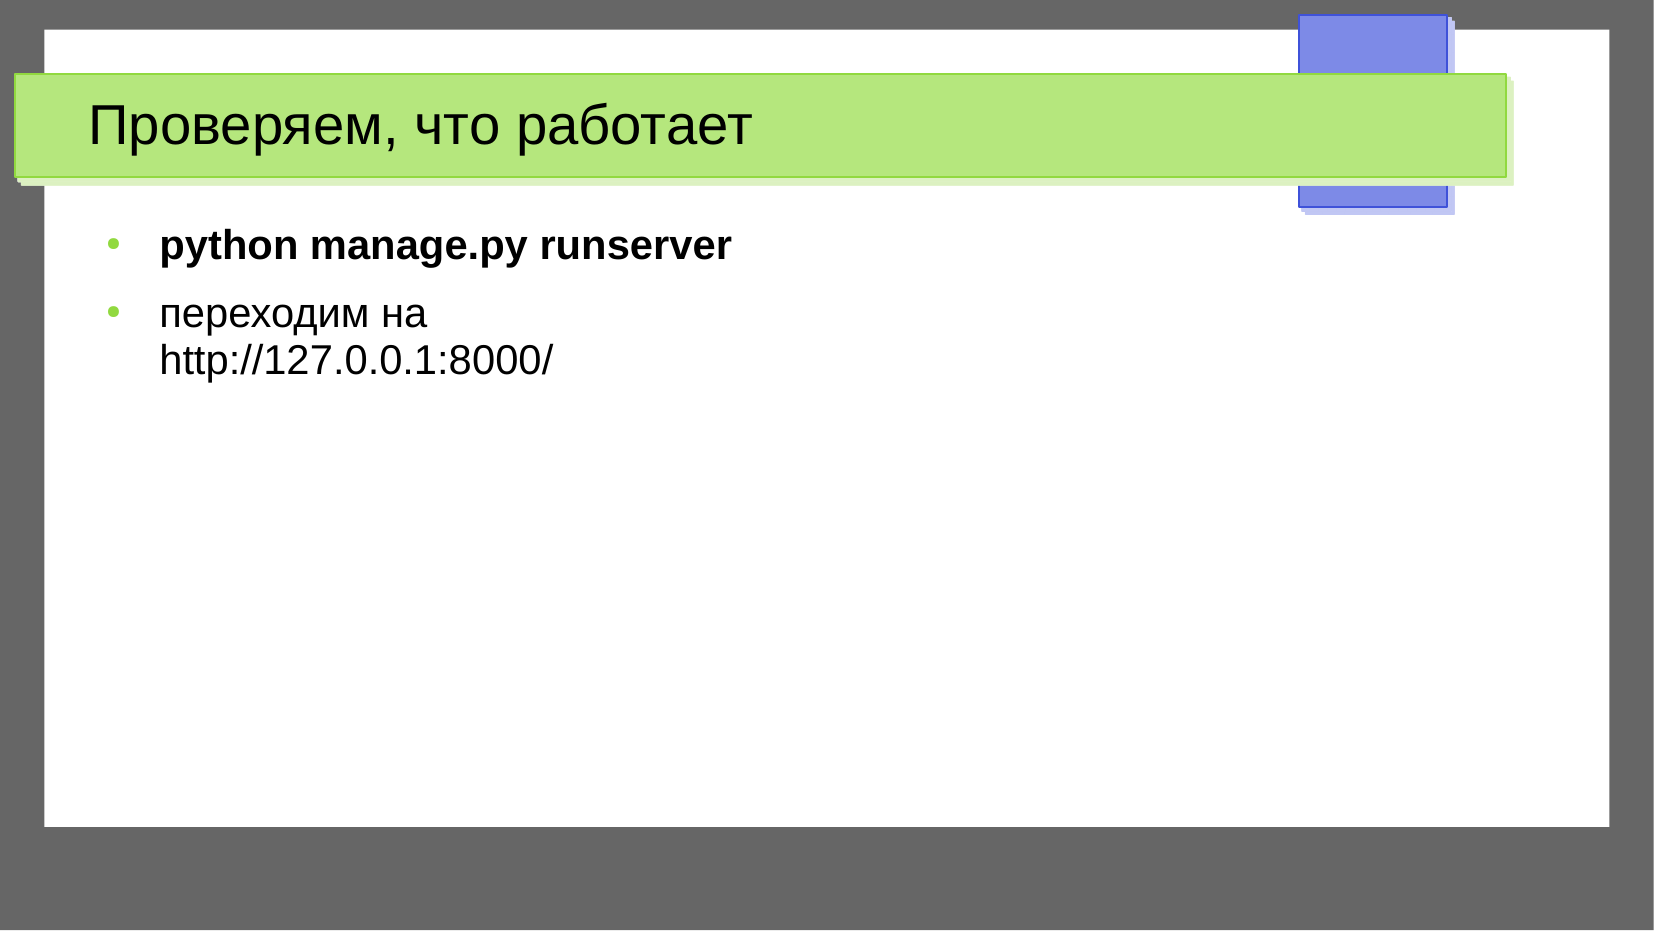

# Проверяем, что работает
python manage.py runserver
переходим на
http://127.0.0.1:8000/